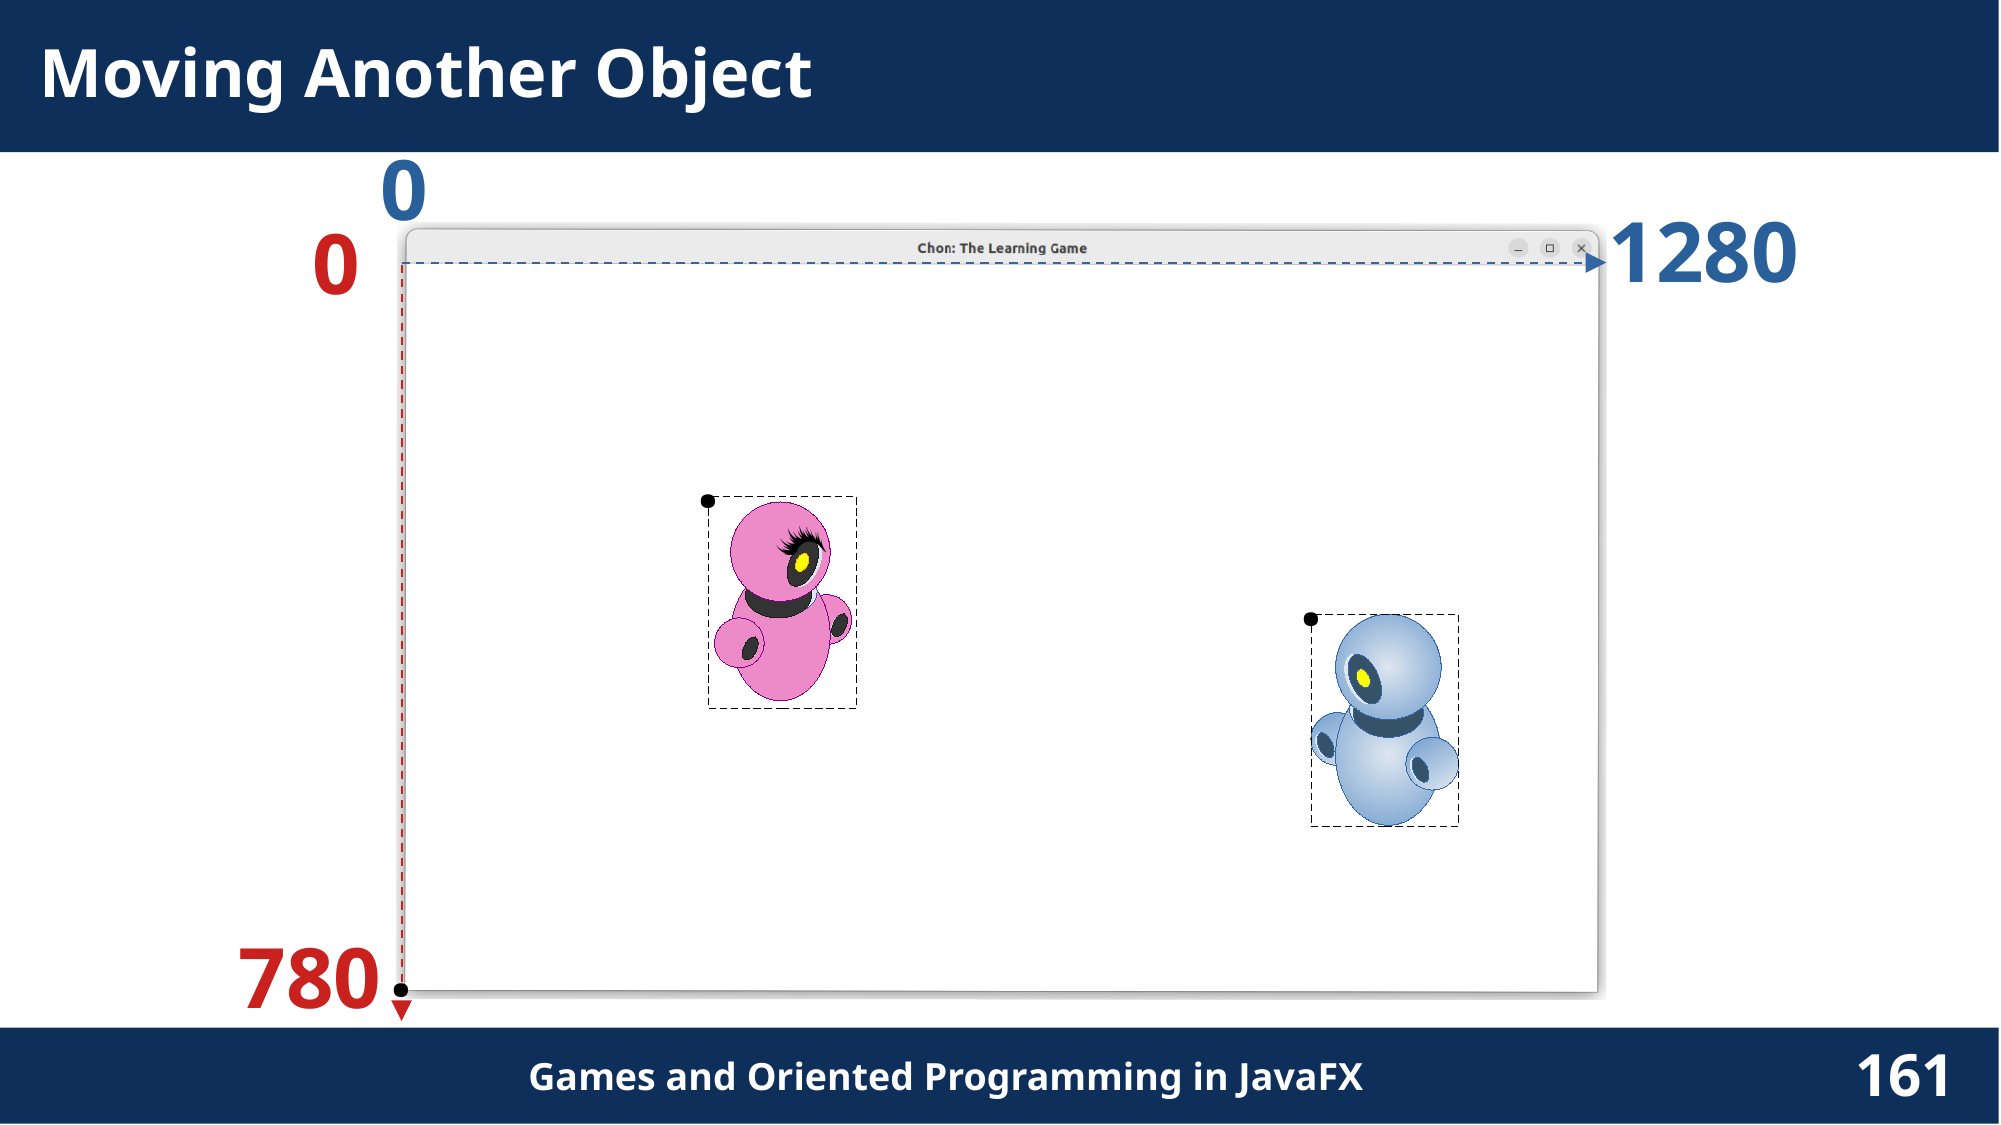

Moving Another Object
0
1280
0
.
.
.
780